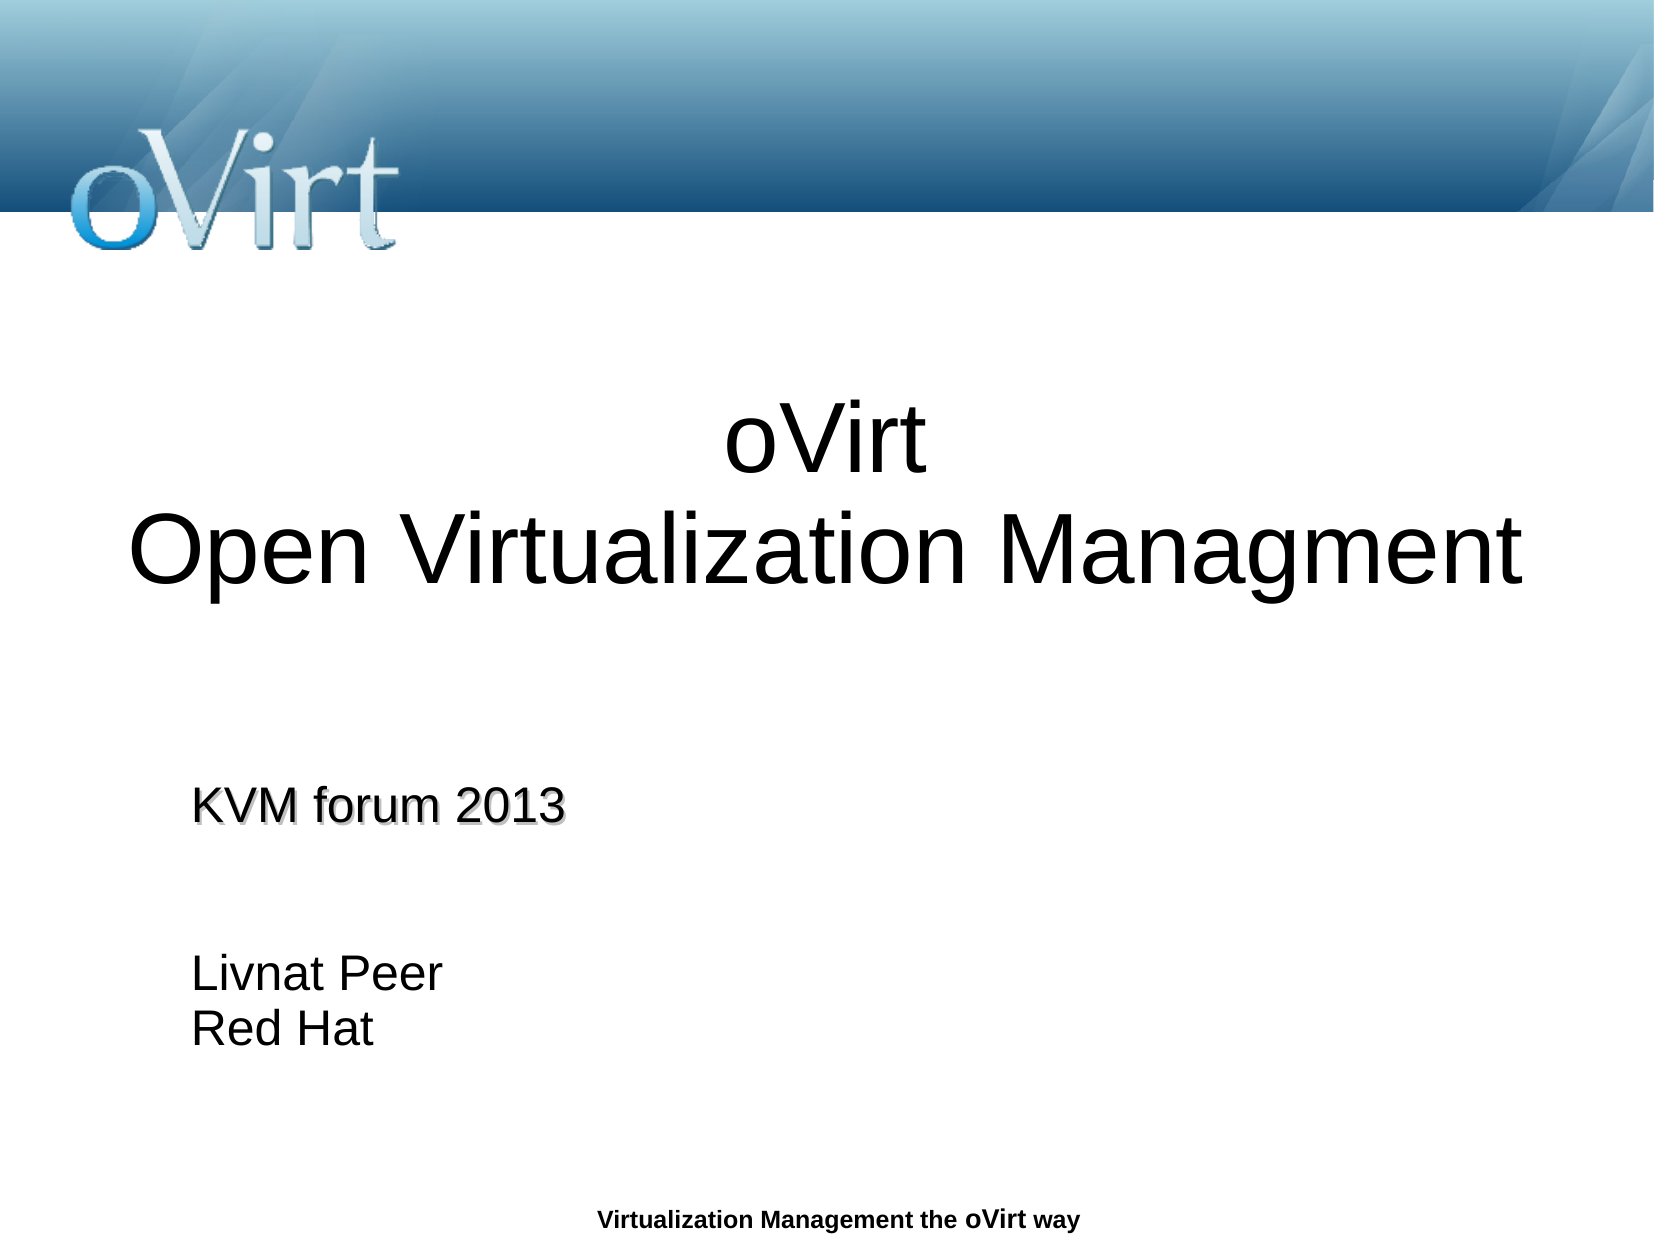

oVirt
Open Virtualization Managment
KVM forum 2013
Livnat Peer
Red Hat